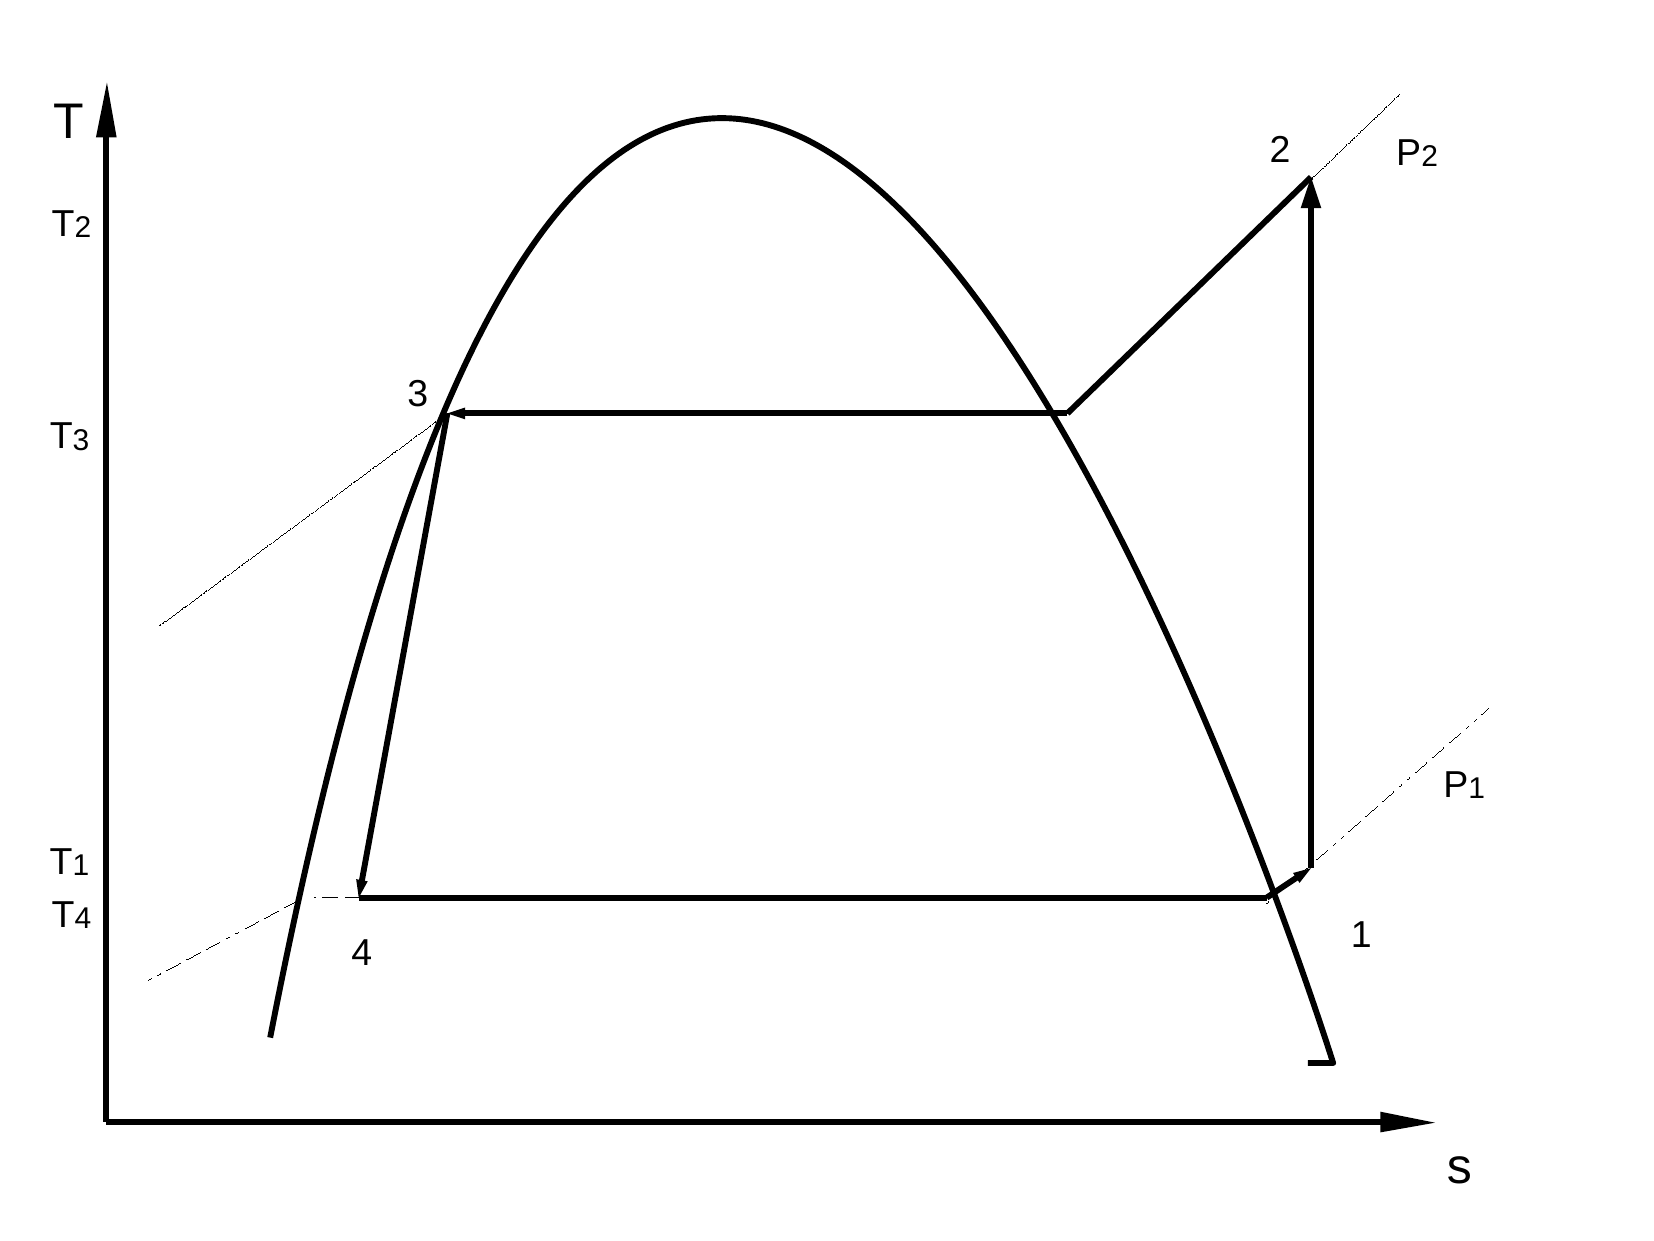

T
2
P2
T2
3
T3
P1
T1
T4
1
4
s